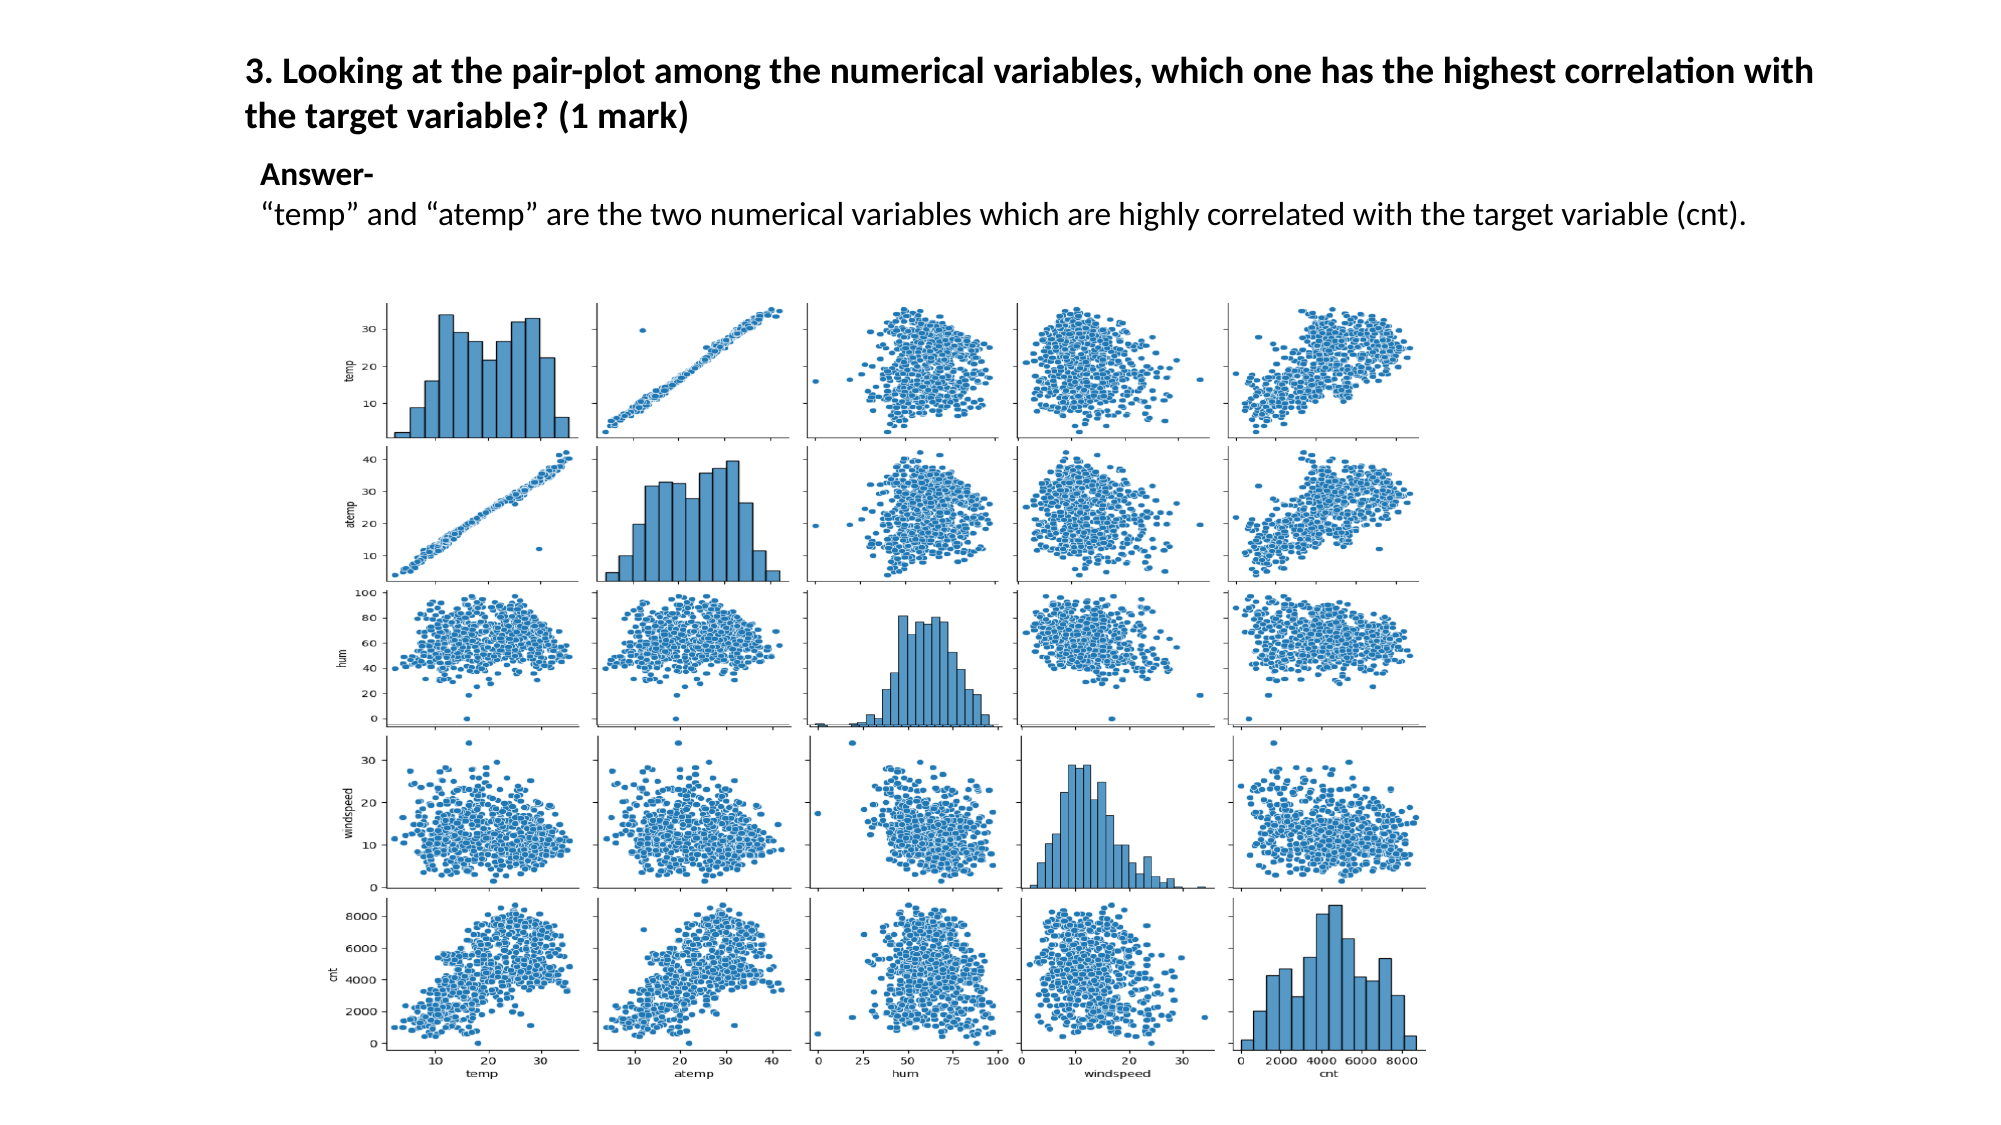

3. Looking at the pair-plot among the numerical variables, which one has the highest correlation with the target variable? (1 mark)
Answer-
“temp” and “atemp” are the two numerical variables which are highly correlated with the target variable (cnt).